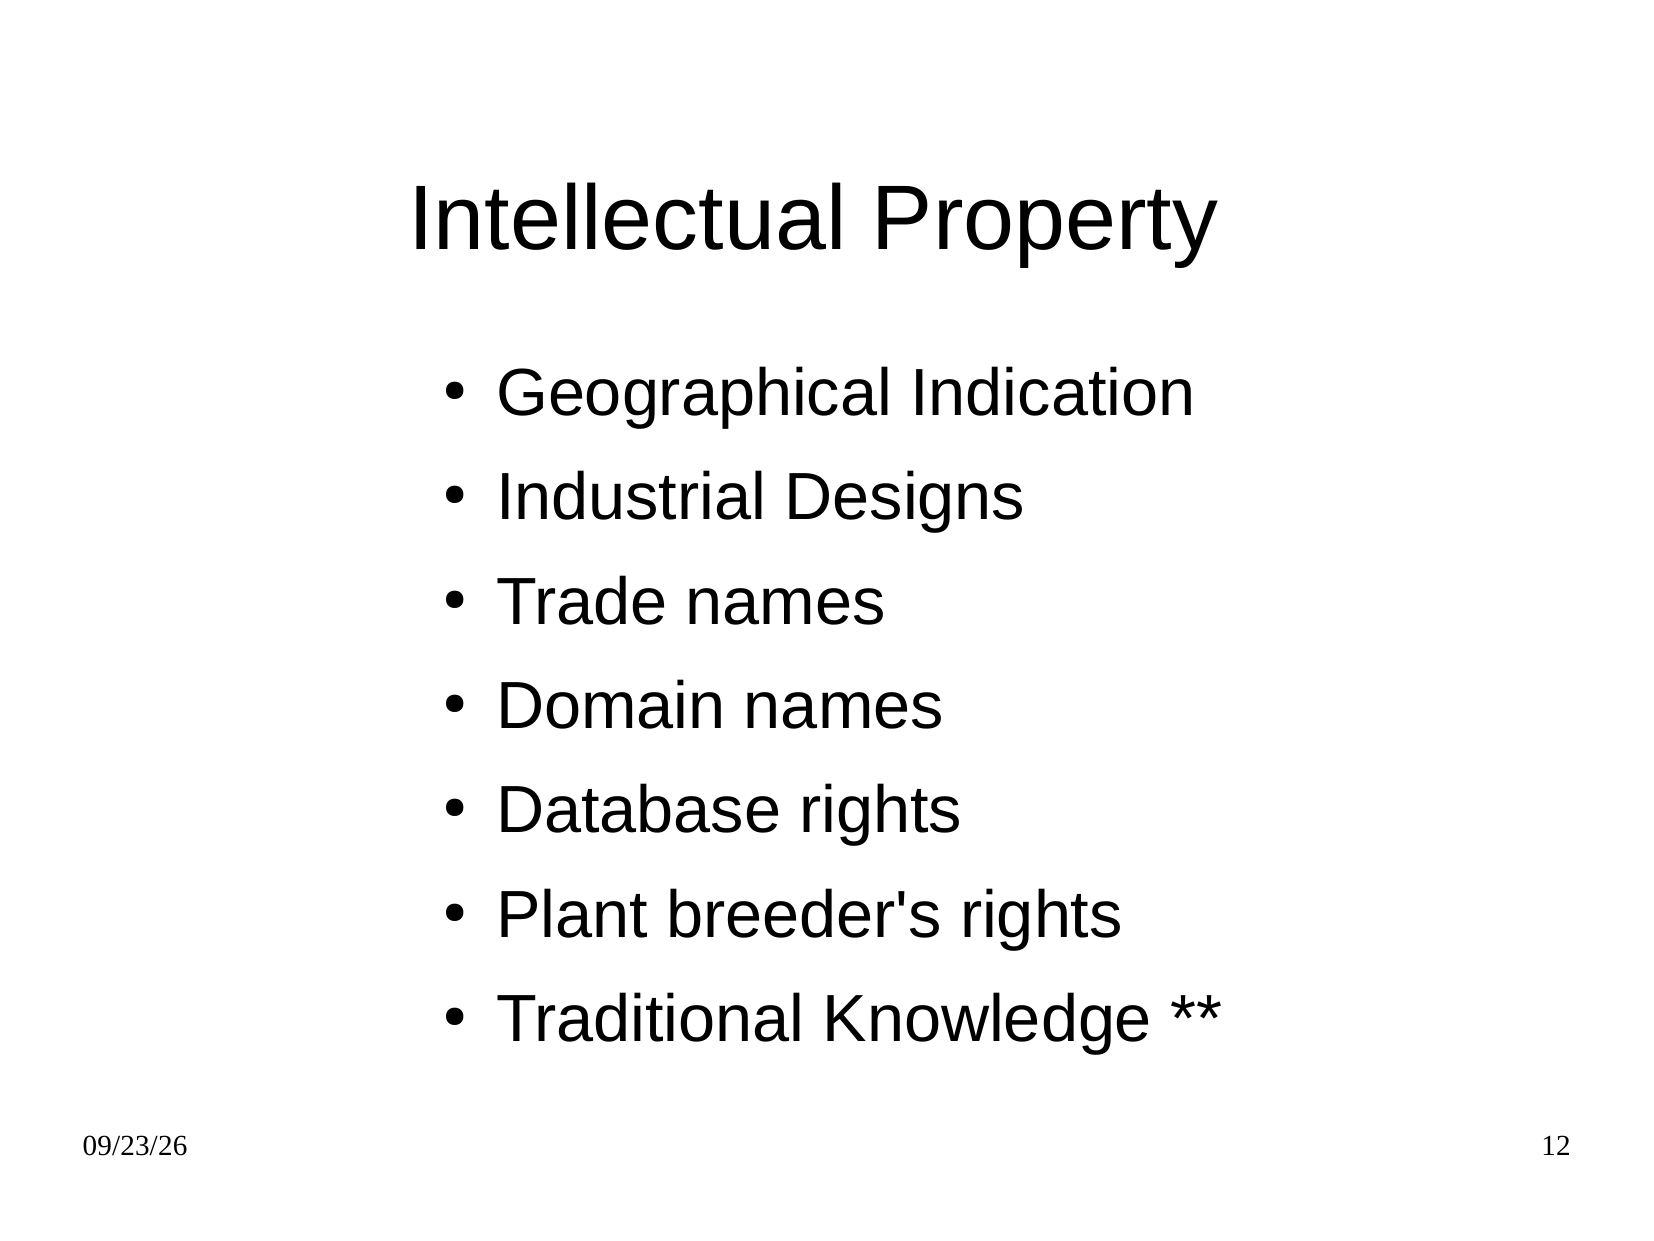

# Intellectual Property
Geographical Indication
Industrial Designs
Trade names
Domain names
Database rights
Plant breeder's rights
Traditional Knowledge **
12